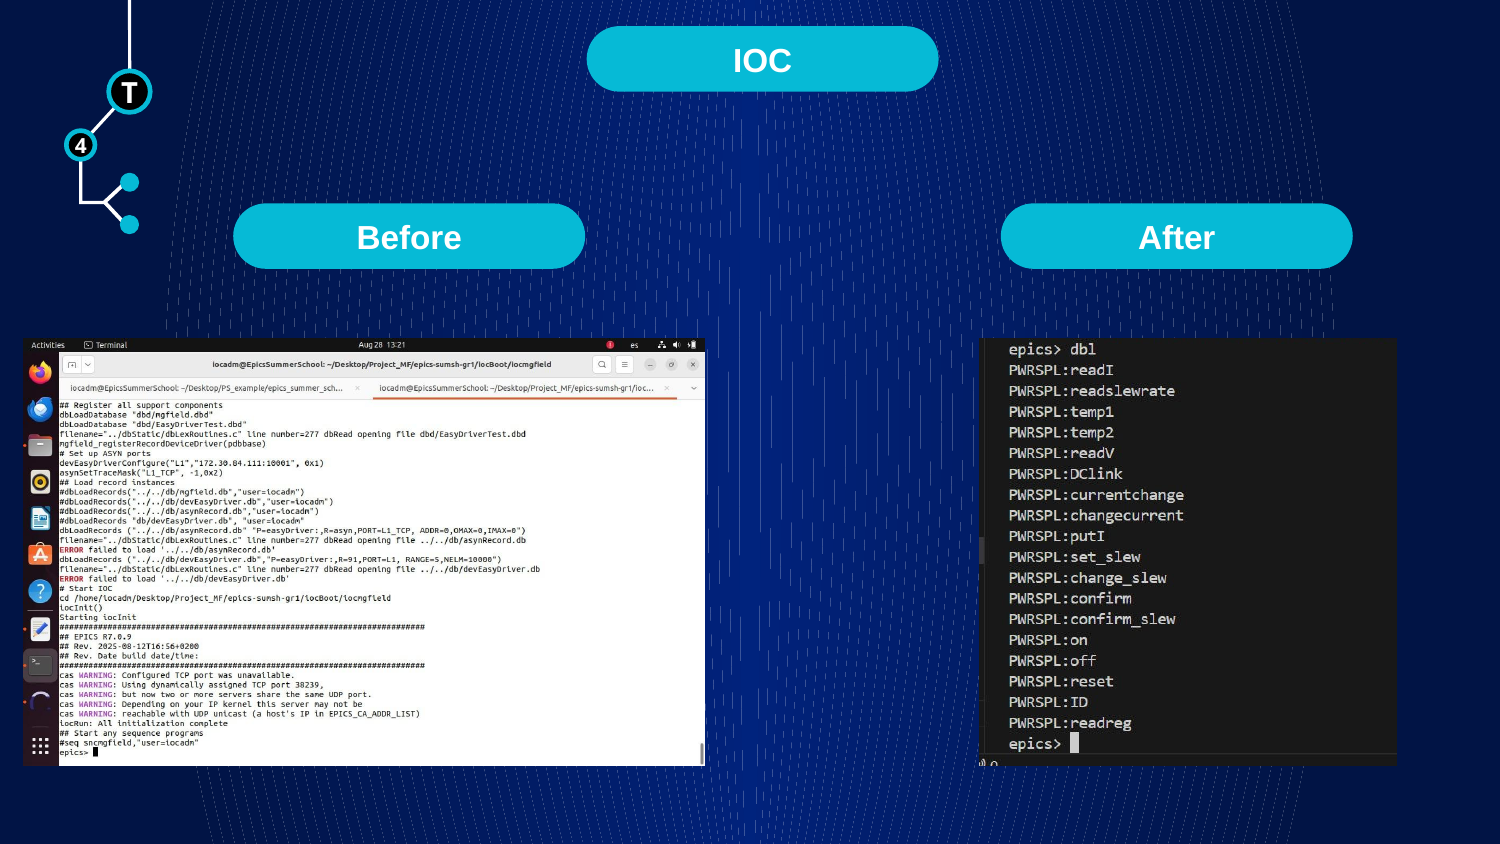

T
4
IOC
Before
After
What are the types of ARDUINO